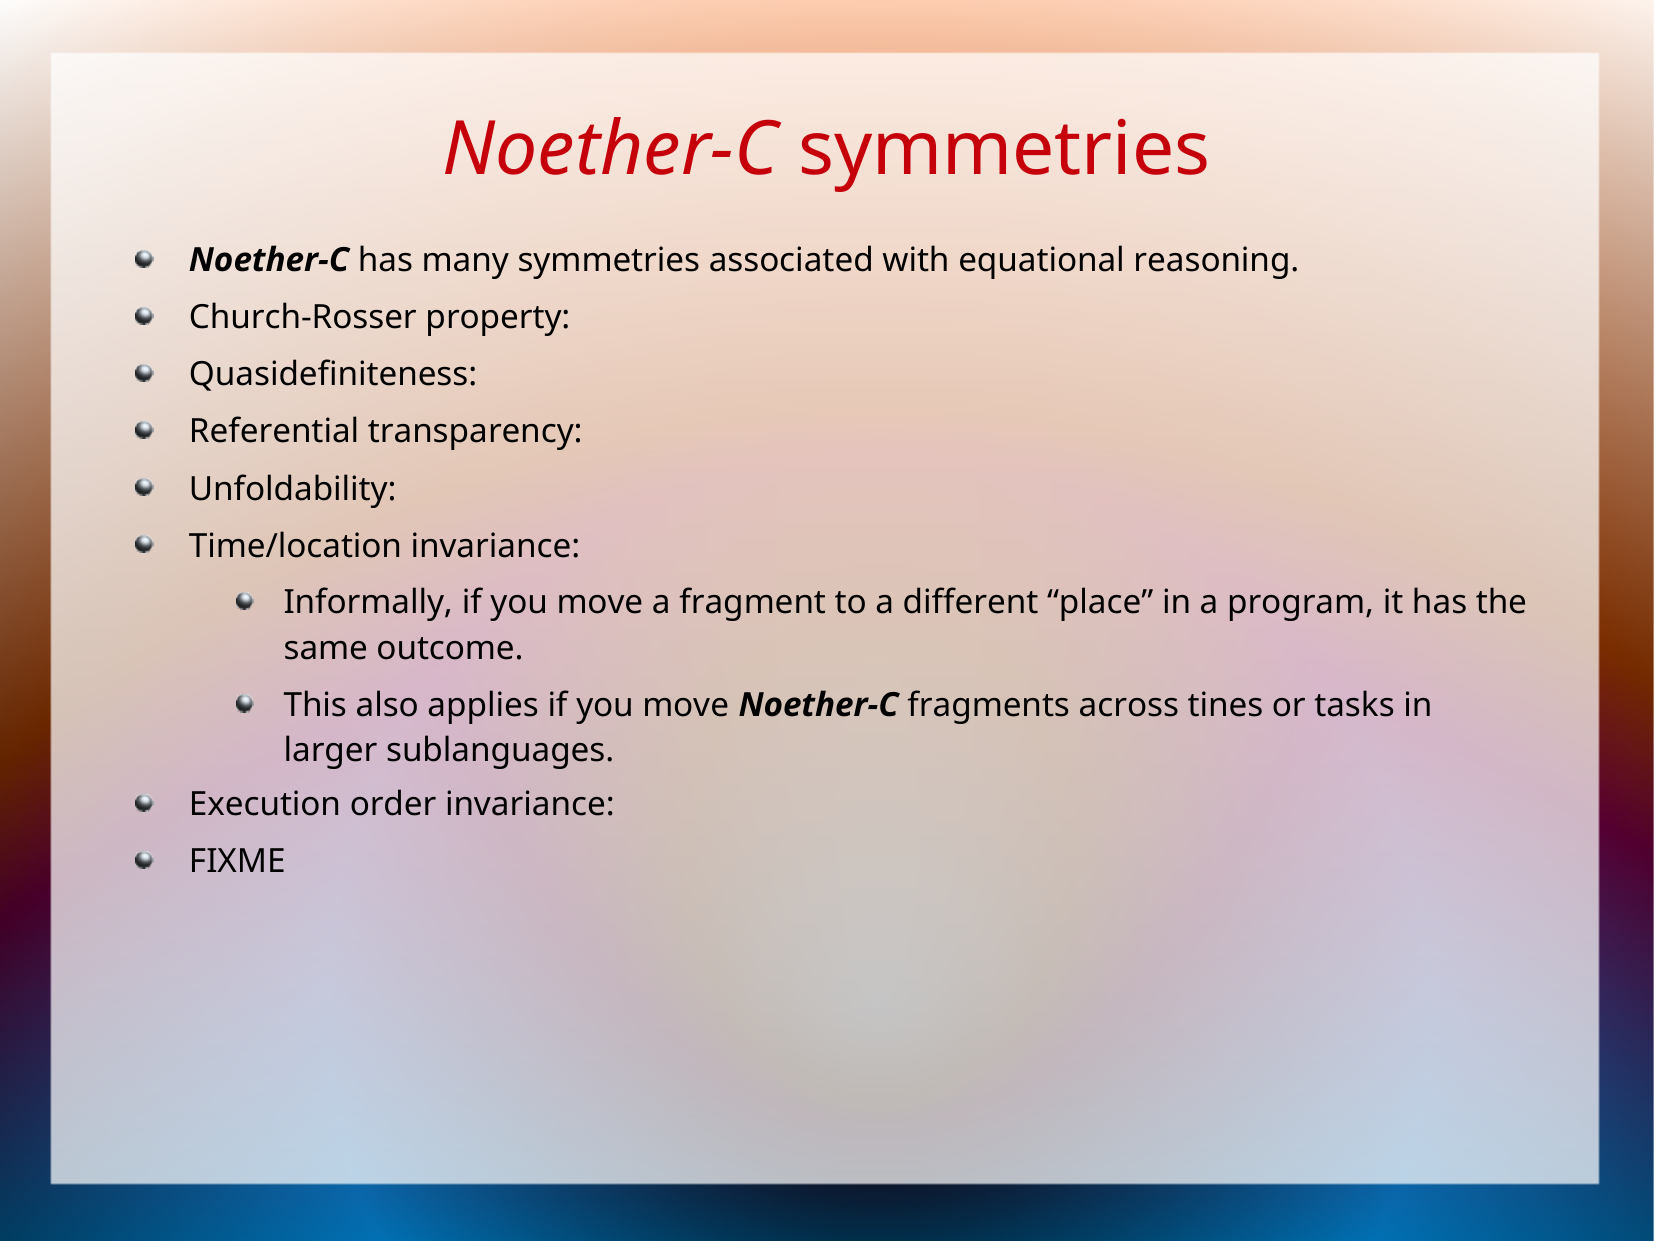

# Noether-C symmetries
Noether-C has many symmetries associated with equational reasoning.
Church-Rosser property:
Quasidefiniteness:
Referential transparency:
Unfoldability:
Time/location invariance:
Informally, if you move a fragment to a different “place” in a program, it has the same outcome.
This also applies if you move Noether-C fragments across tines or tasks in larger sublanguages.
Execution order invariance:
FIXME